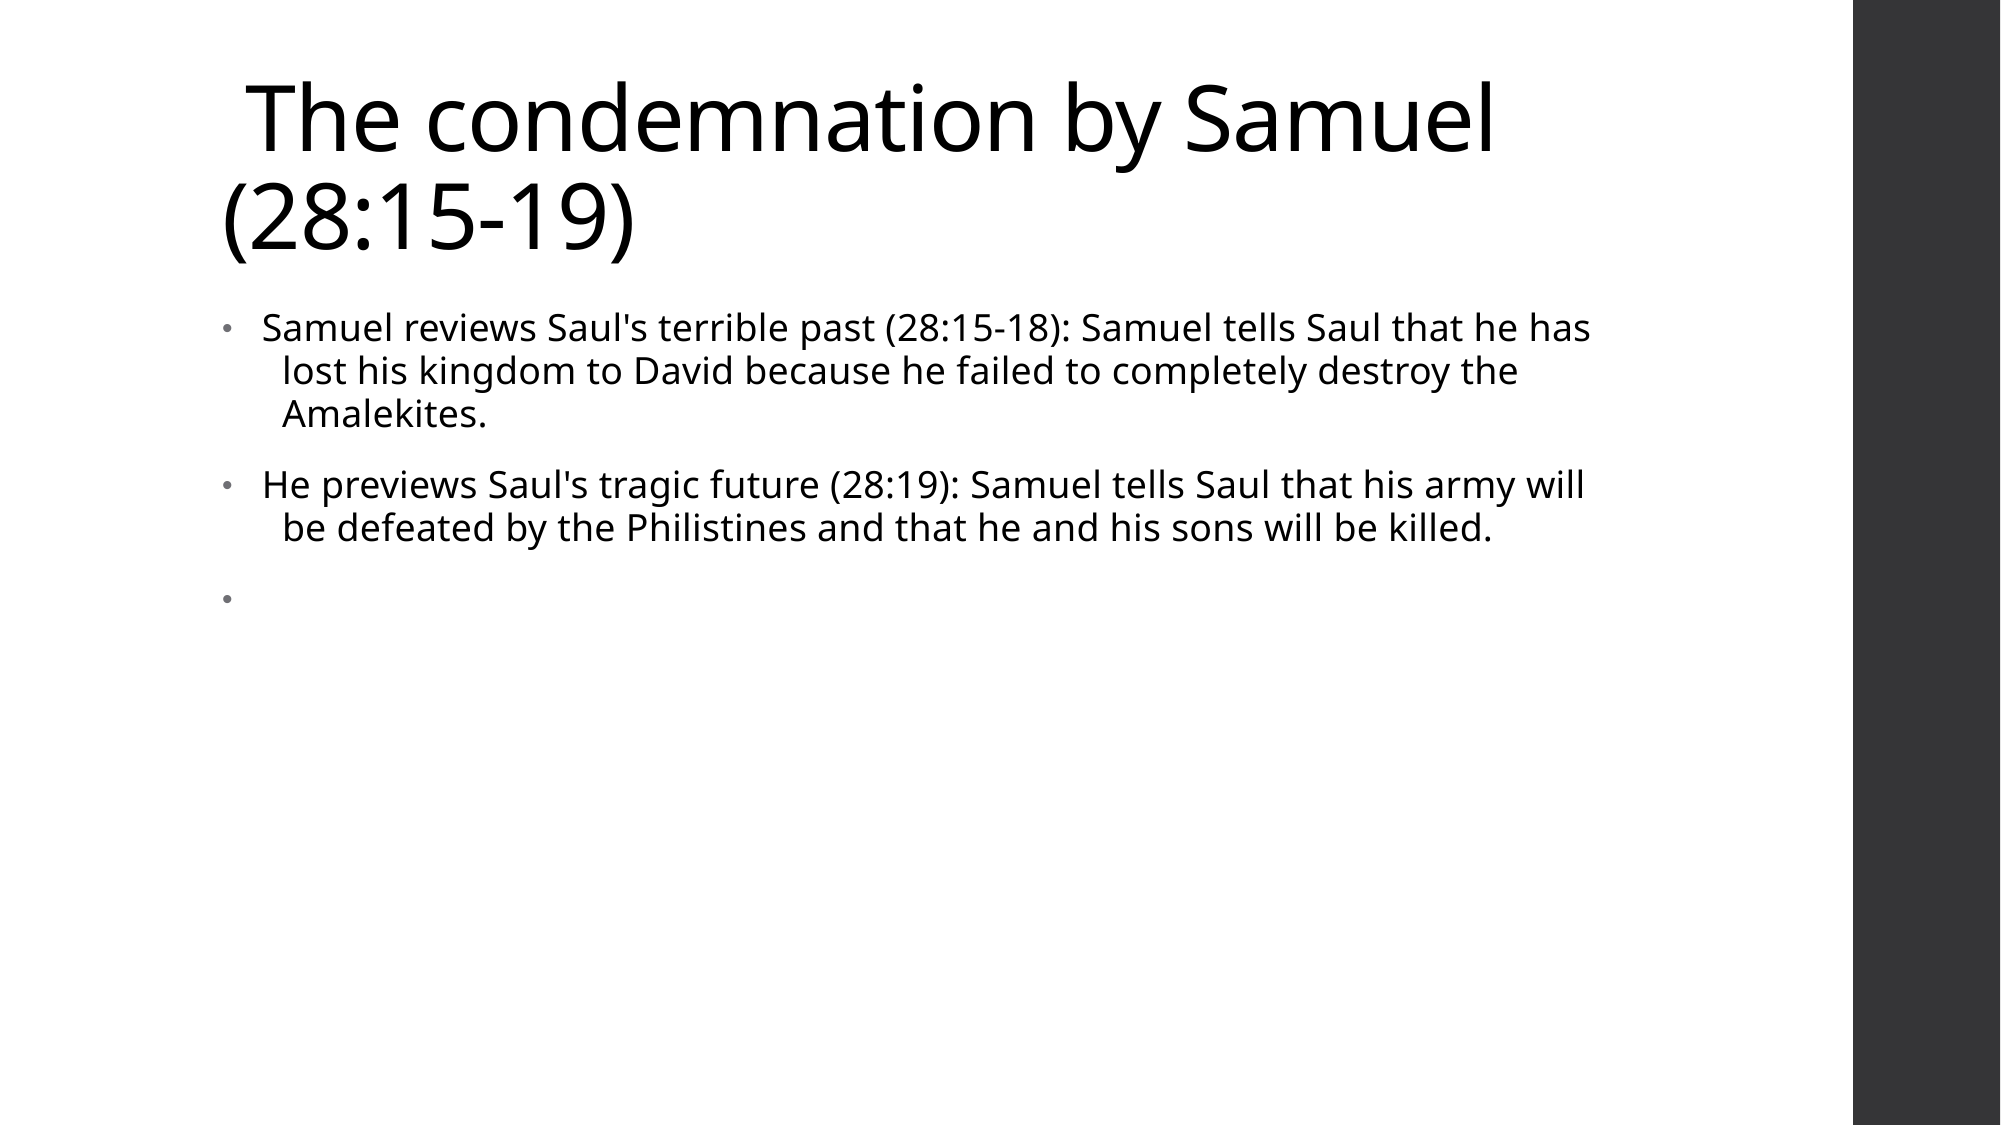

# The condemnation by Samuel (28:15-19)
 Samuel reviews Saul's terrible past (28:15-18): Samuel tells Saul that he has lost his kingdom to David because he failed to completely destroy the Amalekites.
 He previews Saul's tragic future (28:19): Samuel tells Saul that his army will be defeated by the Philistines and that he and his sons will be killed.